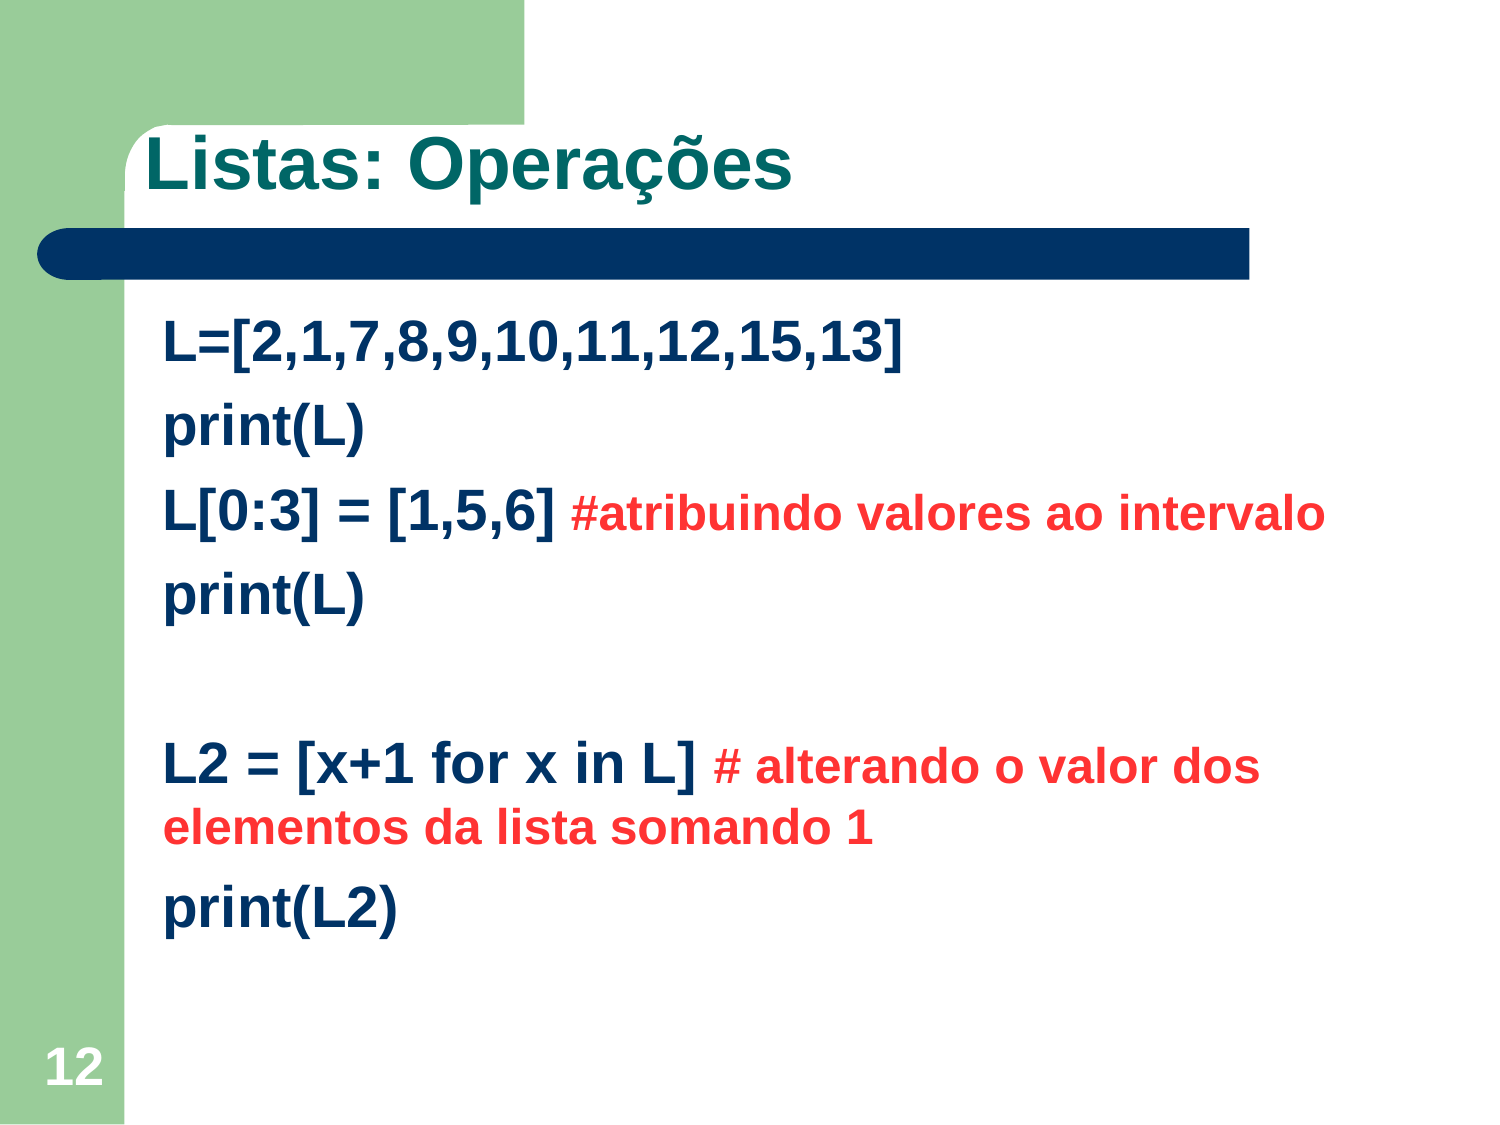

# Listas: Operações
L=[2,1,7,8,9,10,11,12,15,13]
print(L)
L[0:3] = [1,5,6] #atribuindo valores ao intervalo
print(L)
L2 = [x+1 for x in L] # alterando o valor dos elementos da lista somando 1
print(L2)